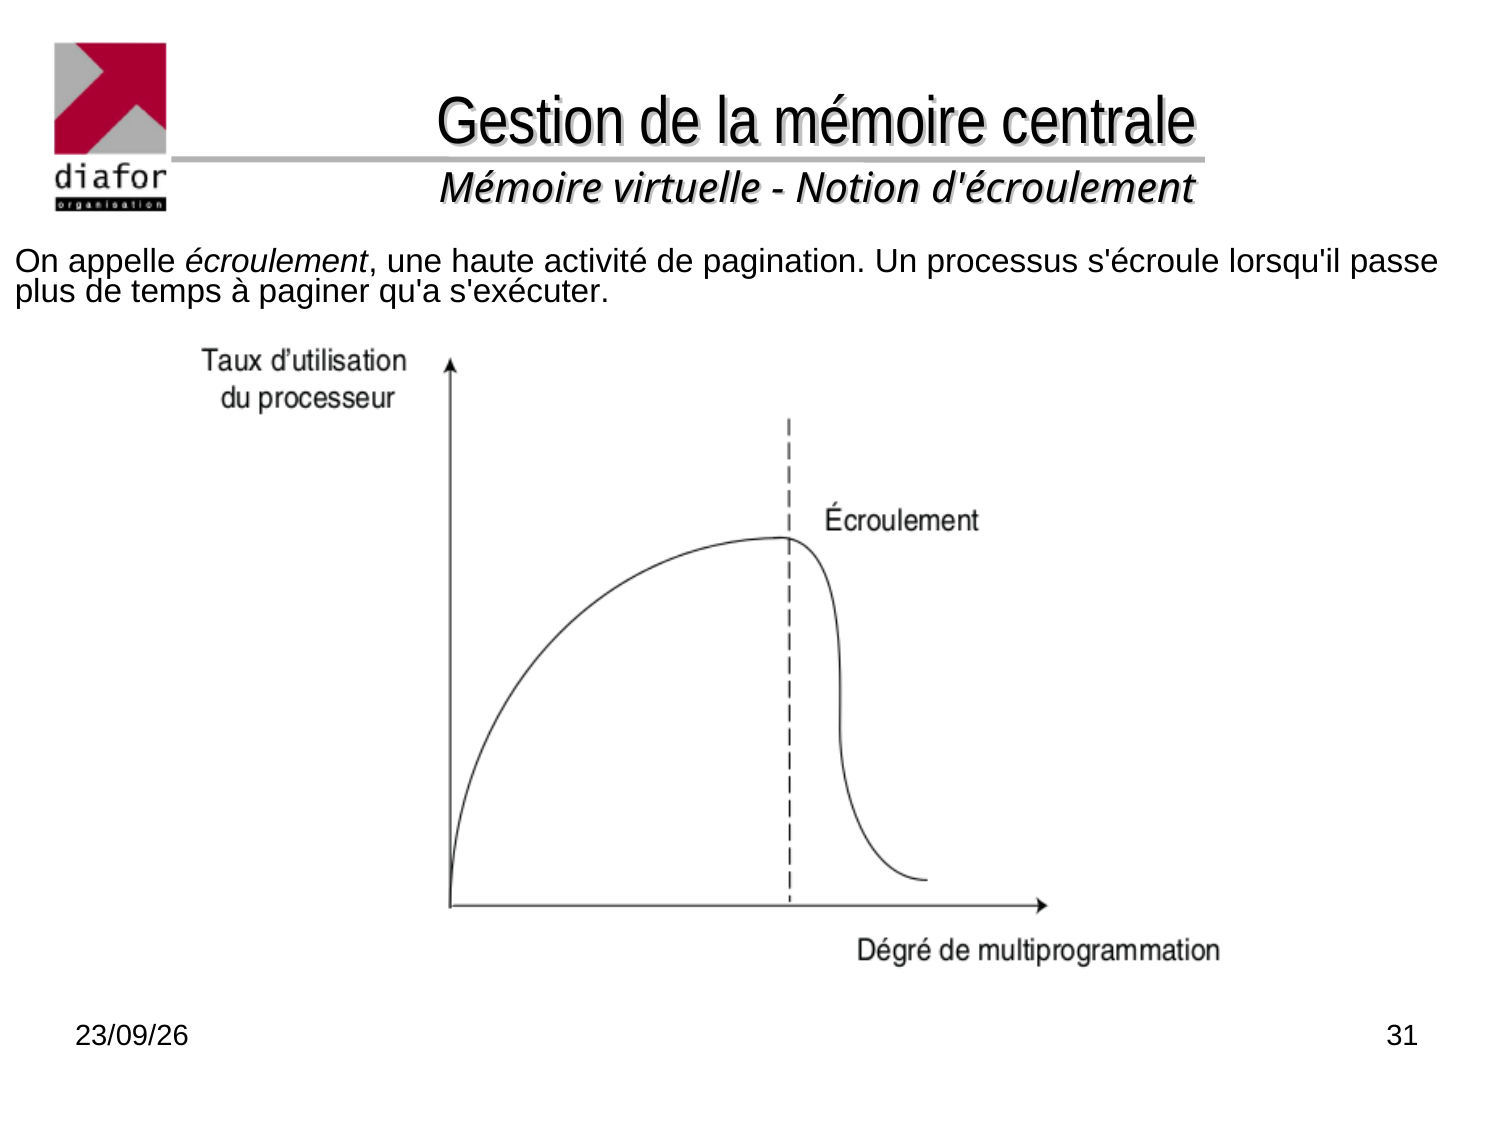

# Gestion de la mémoire centrale Mémoire virtuelle - Notion d'écroulement
On appelle écroulement, une haute activité de pagination. Un processus s'écroule lorsqu'il passe
plus de temps à paginer qu'a s'exécuter.
31